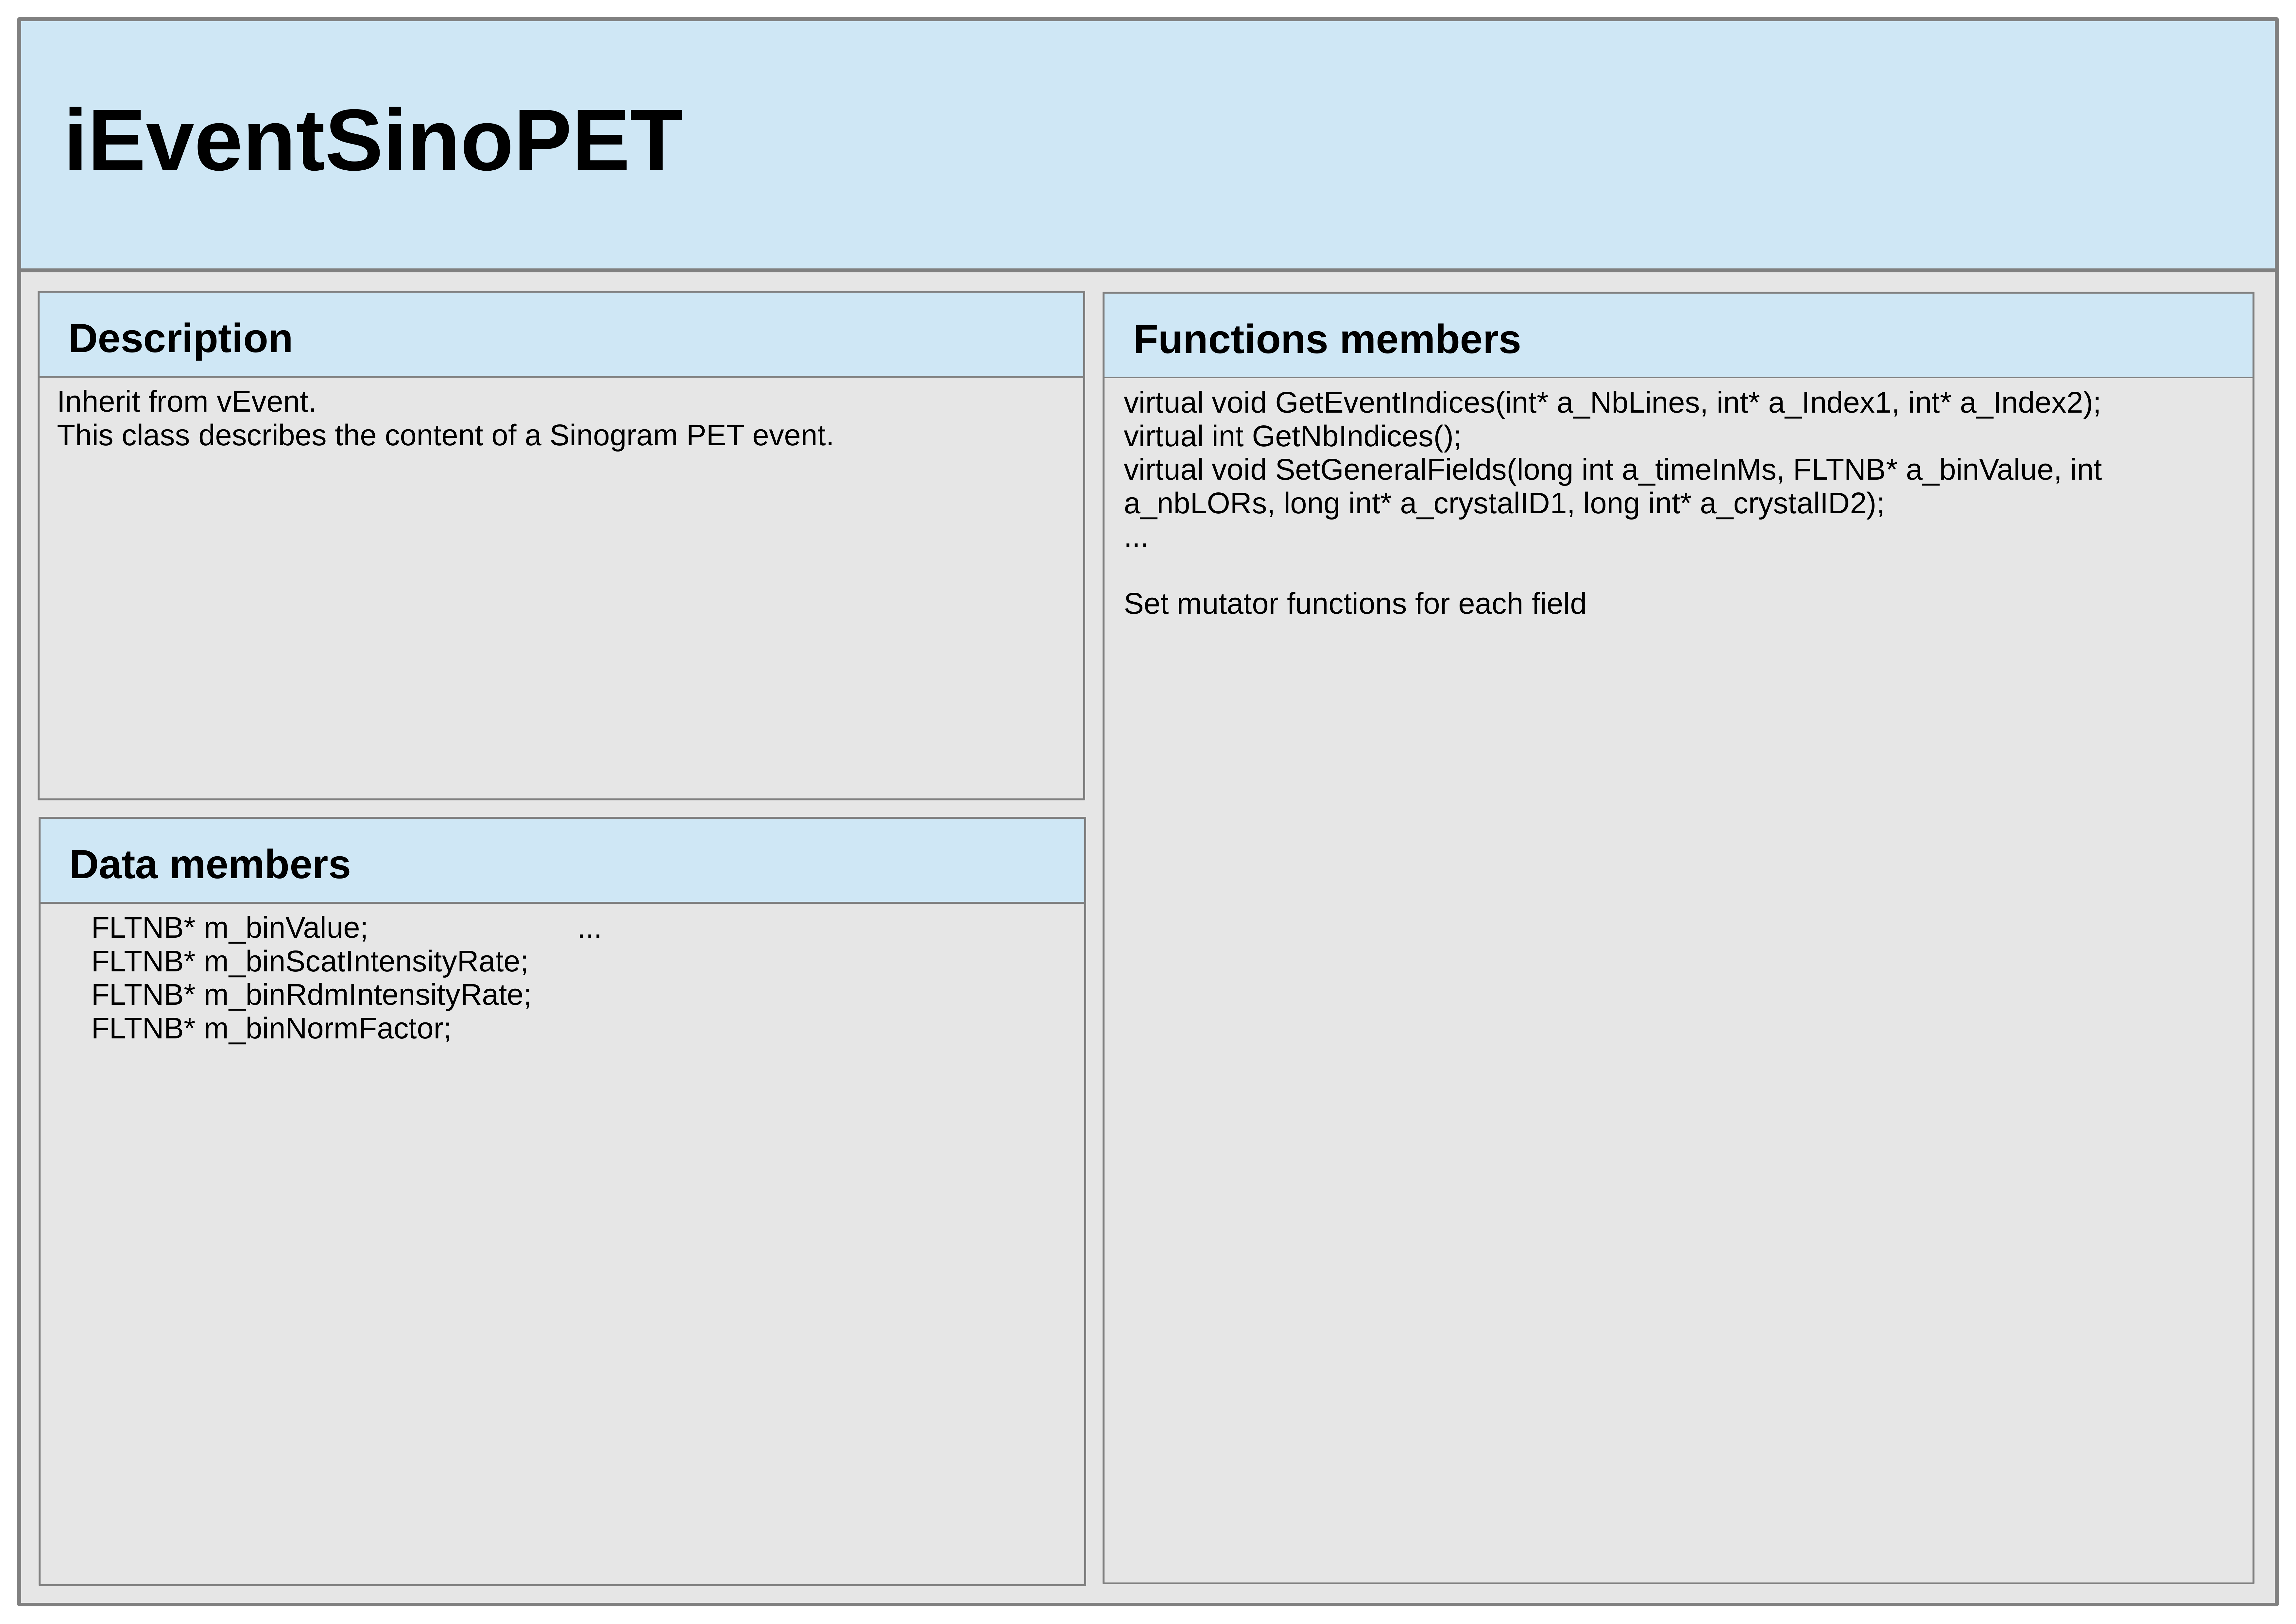

iEventSinoPET
Description
Functions members
Inherit from vEvent.
This class describes the content of a Sinogram PET event.
virtual void GetEventIndices(int* a_NbLines, int* a_Index1, int* a_Index2);
virtual int GetNbIndices();
virtual void SetGeneralFields(long int a_timeInMs, FLTNB* a_binValue, int a_nbLORs, long int* a_crystalID1, long int* a_crystalID2);
...
Set mutator functions for each field
Data members
 FLTNB* m_binValue;
 FLTNB* m_binScatIntensityRate;
 FLTNB* m_binRdmIntensityRate;
 FLTNB* m_binNormFactor;
...